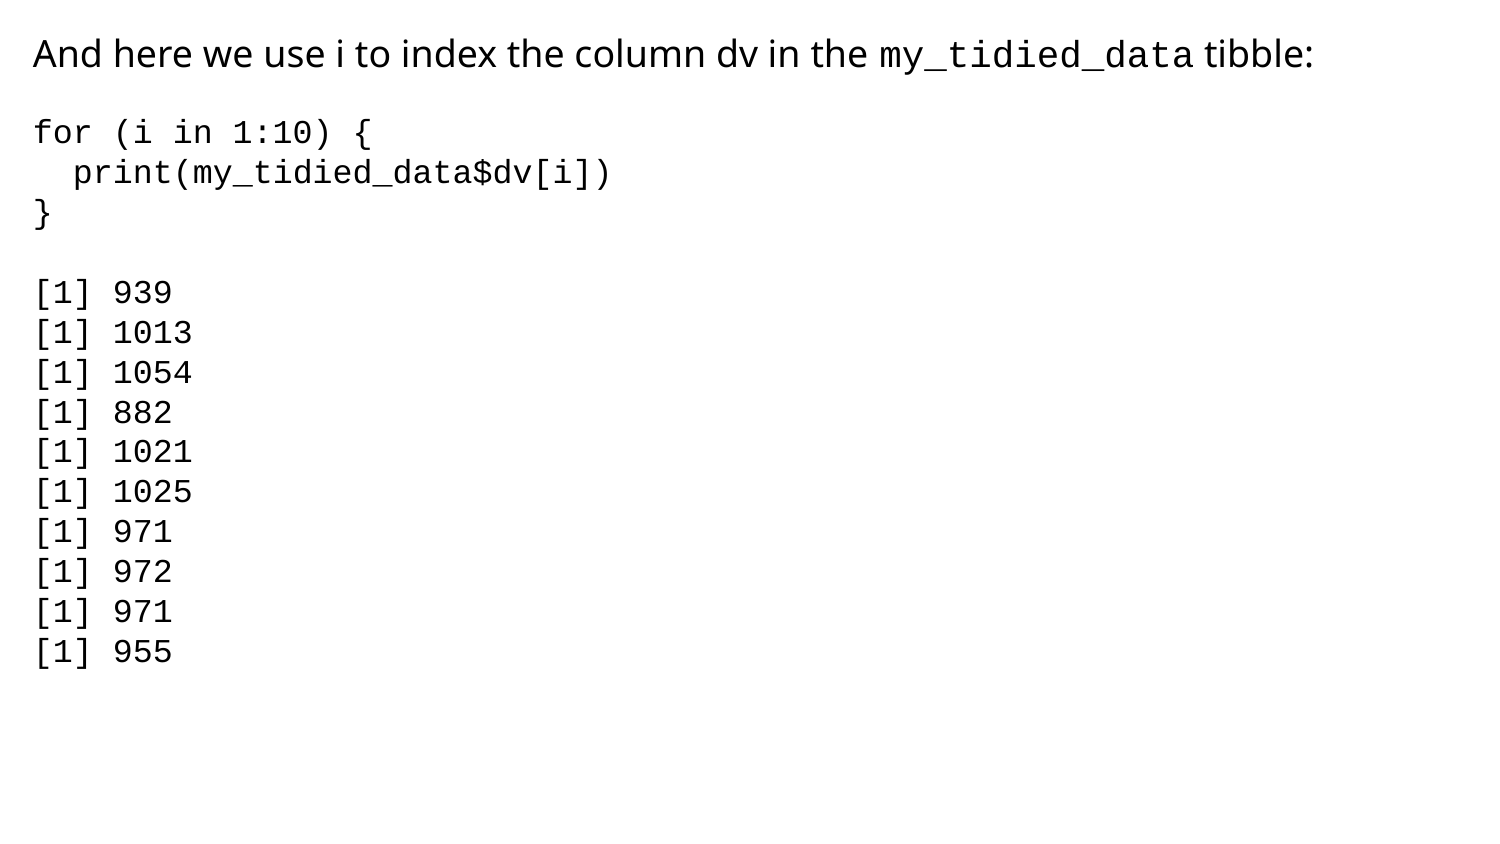

And here we use i to index the column dv in the my_tidied_data tibble:
for (i in 1:10) {
 print(my_tidied_data$dv[i])
}
[1] 939
[1] 1013
[1] 1054
[1] 882
[1] 1021
[1] 1025
[1] 971
[1] 972
[1] 971
[1] 955